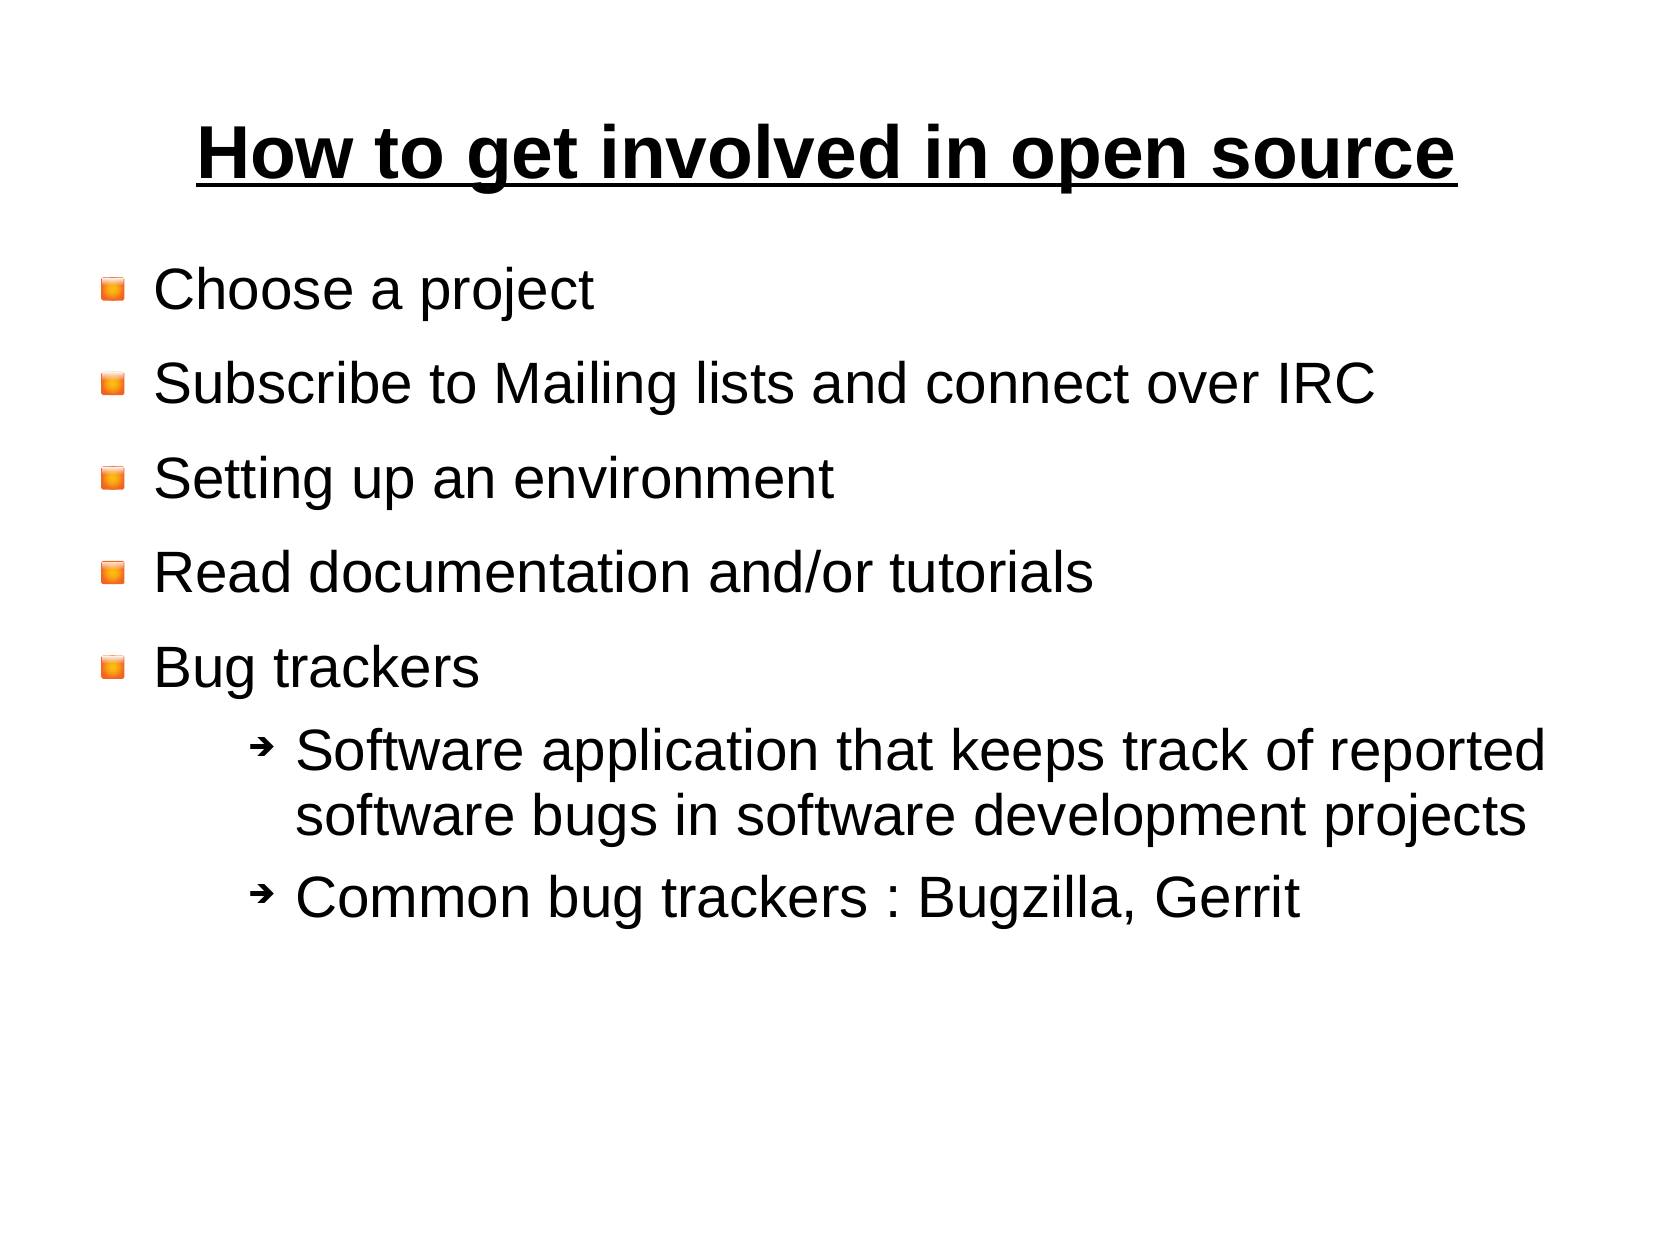

# How to get involved in open source
Choose a project
Subscribe to Mailing lists and connect over IRC
Setting up an environment
Read documentation and/or tutorials
Bug trackers
Software application that keeps track of reported software bugs in software development projects
Common bug trackers : Bugzilla, Gerrit